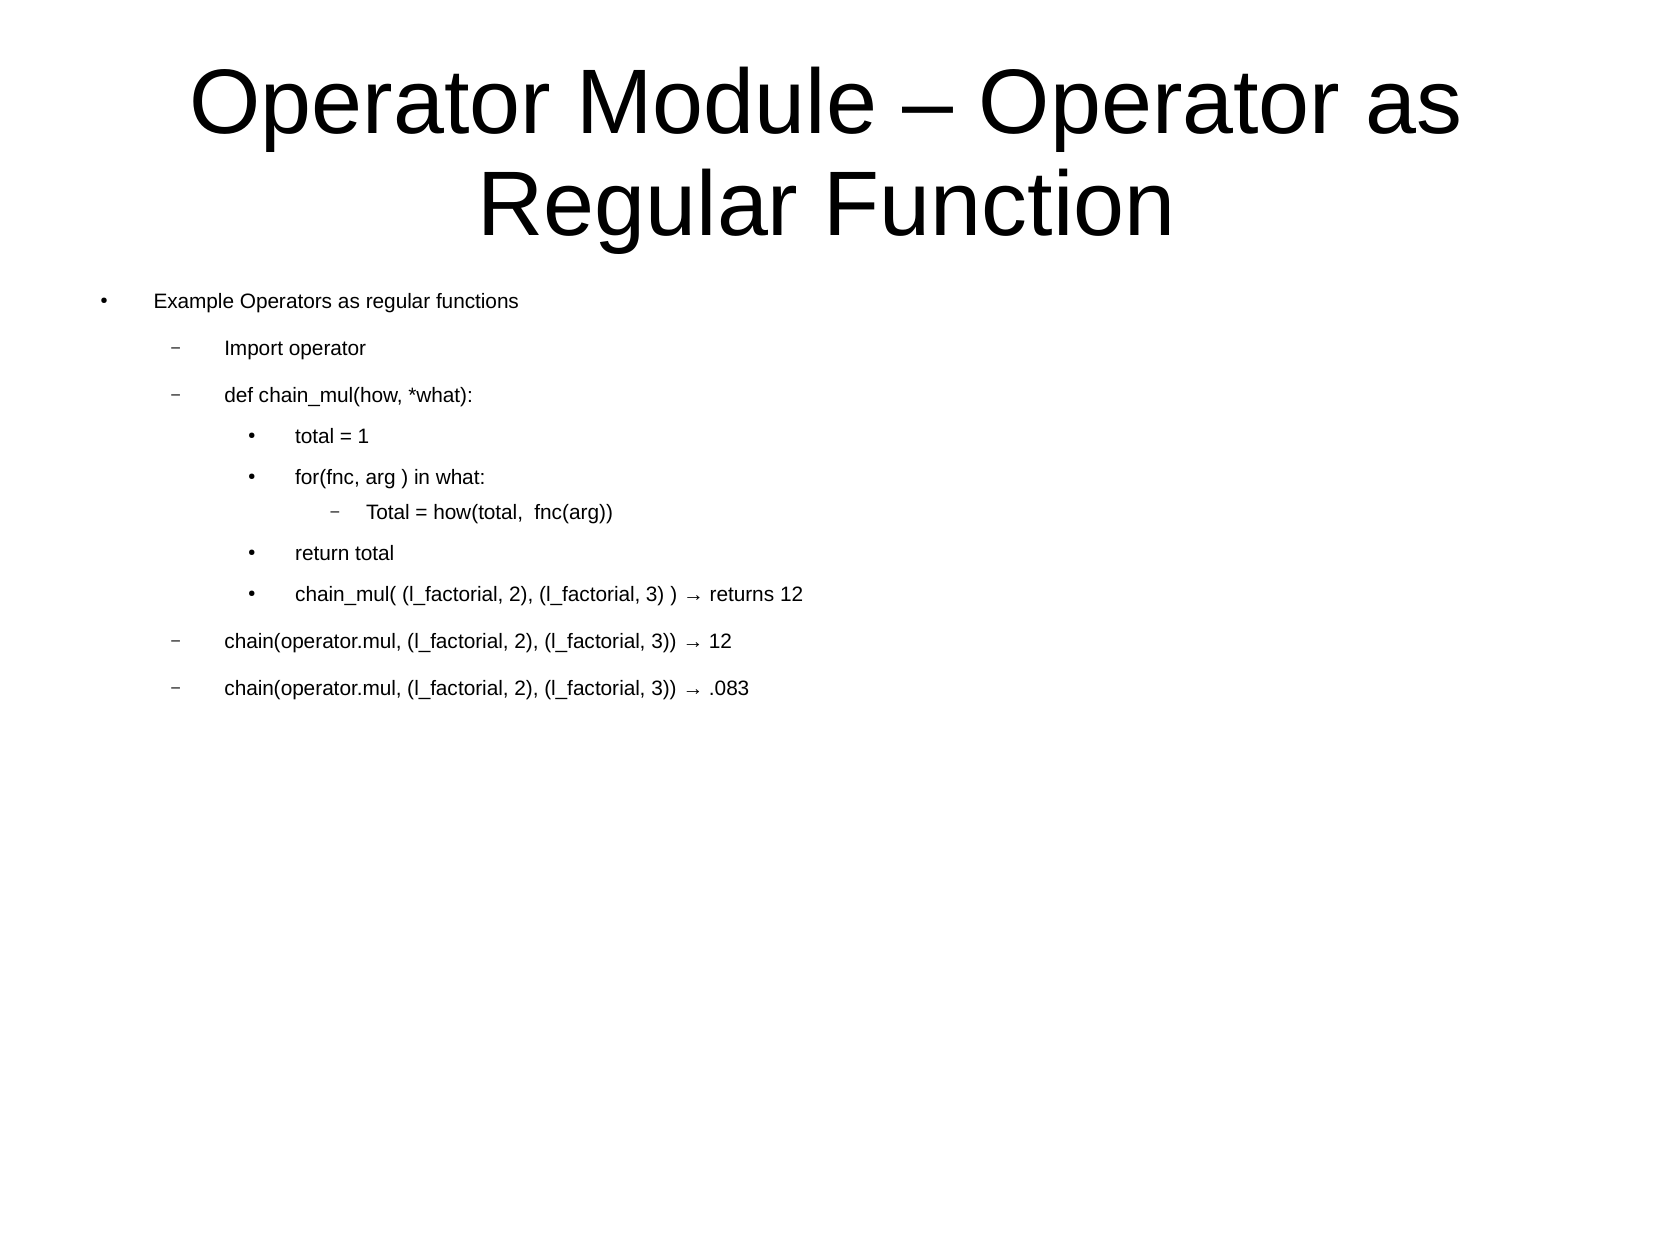

# Operator Module – Operator as Regular Function
Example Operators as regular functions
Import operator
def chain_mul(how, *what):
total = 1
for(fnc, arg ) in what:
Total = how(total, fnc(arg))
return total
chain_mul( (l_factorial, 2), (l_factorial, 3) ) → returns 12
chain(operator.mul, (l_factorial, 2), (l_factorial, 3)) → 12
chain(operator.mul, (l_factorial, 2), (l_factorial, 3)) → .083